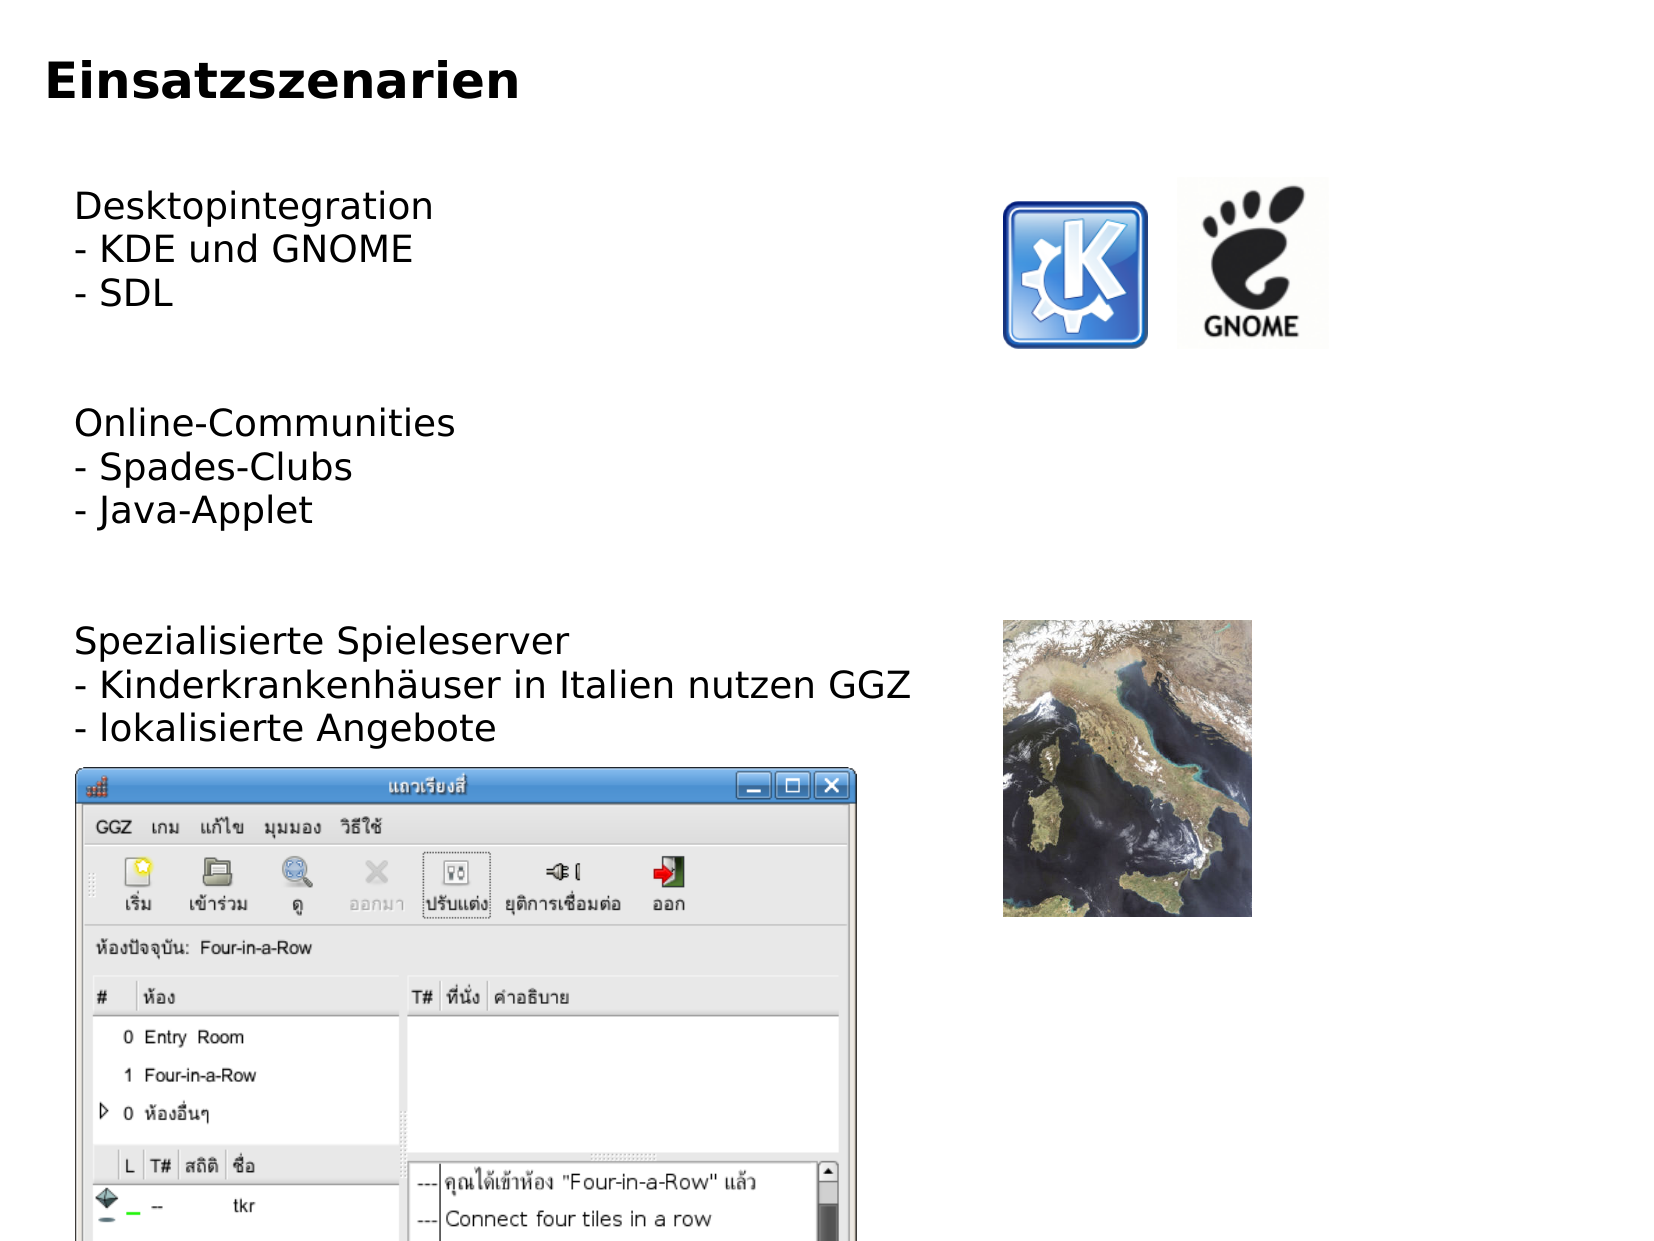

Einsatzszenarien
Desktopintegration
- KDE und GNOME
- SDL
Online-Communities
- Spades-Clubs
- Java-Applet
Spezialisierte Spieleserver
- Kinderkrankenhäuser in Italien nutzen GGZ
- lokalisierte Angebote